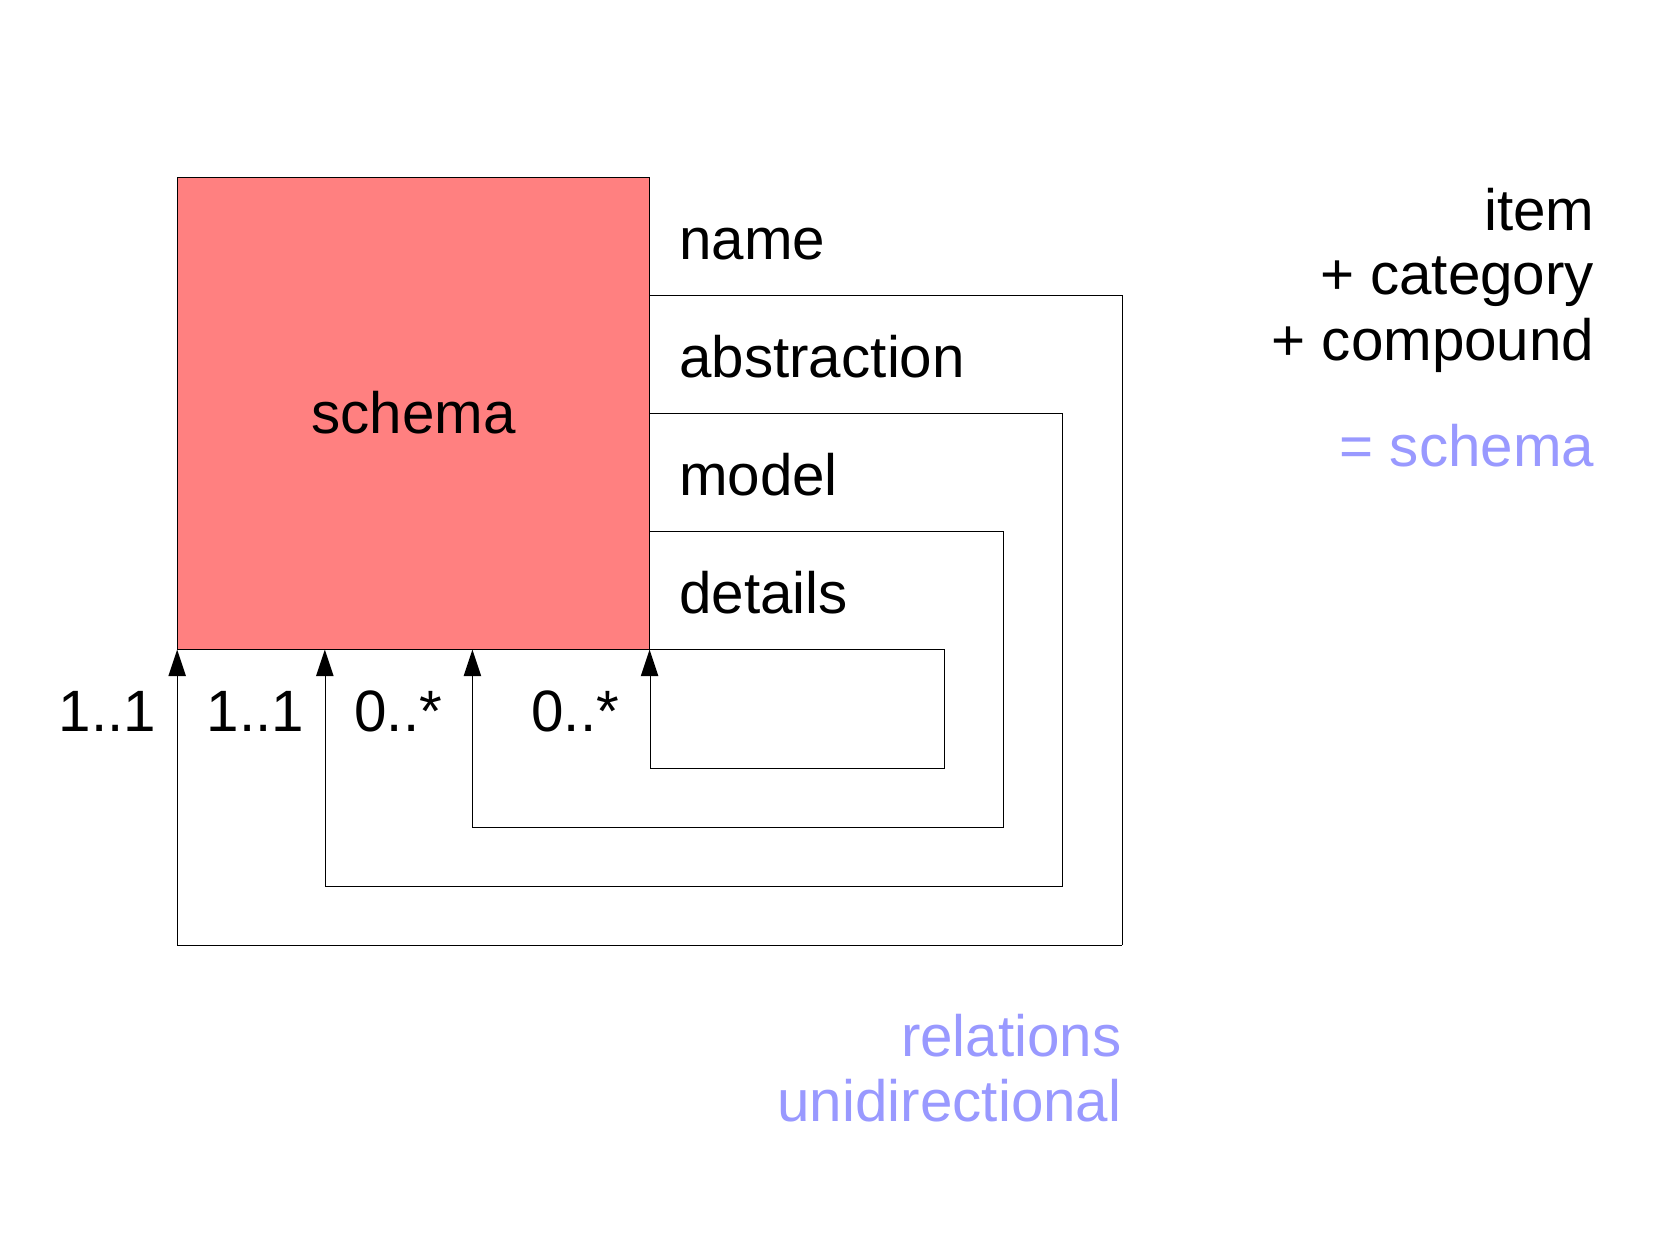

compound
name
abstraction
model
details
1..1
1..1
0..*
0..*
relations
unidirectional
item
category
schema
item
+ category
+ compound
= schema